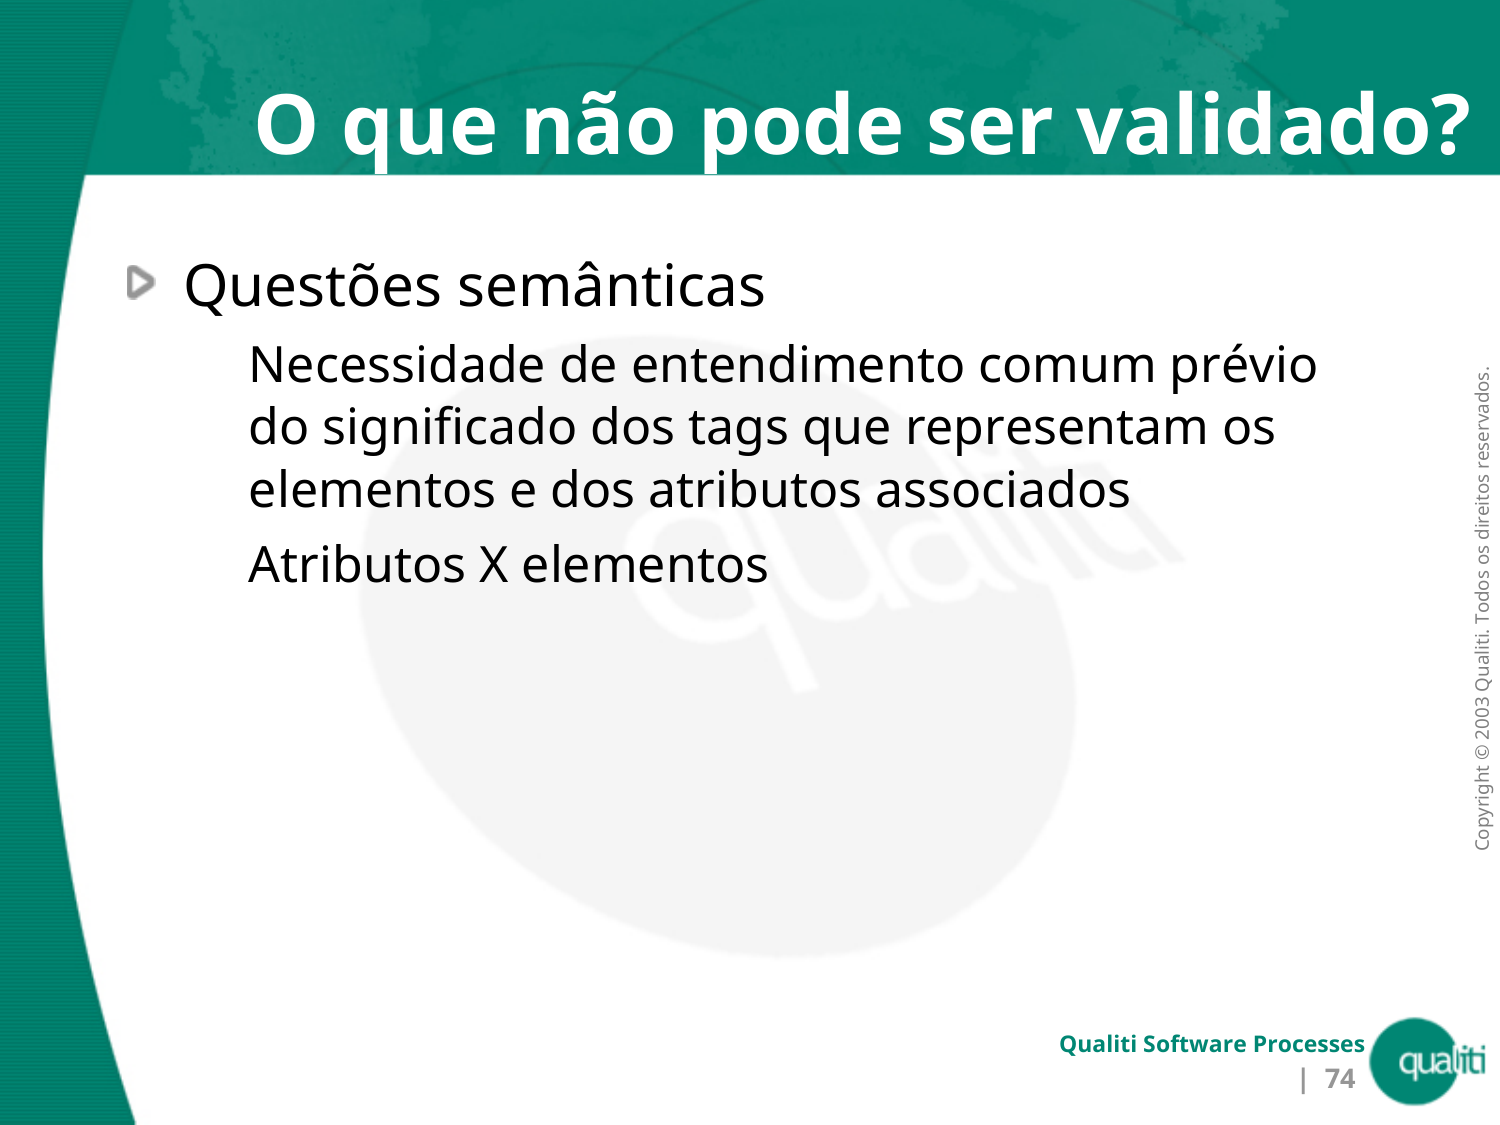

# O que não pode ser validado?
Questões semânticas
Necessidade de entendimento comum prévio do significado dos tags que representam os elementos e dos atributos associados
Atributos X elementos